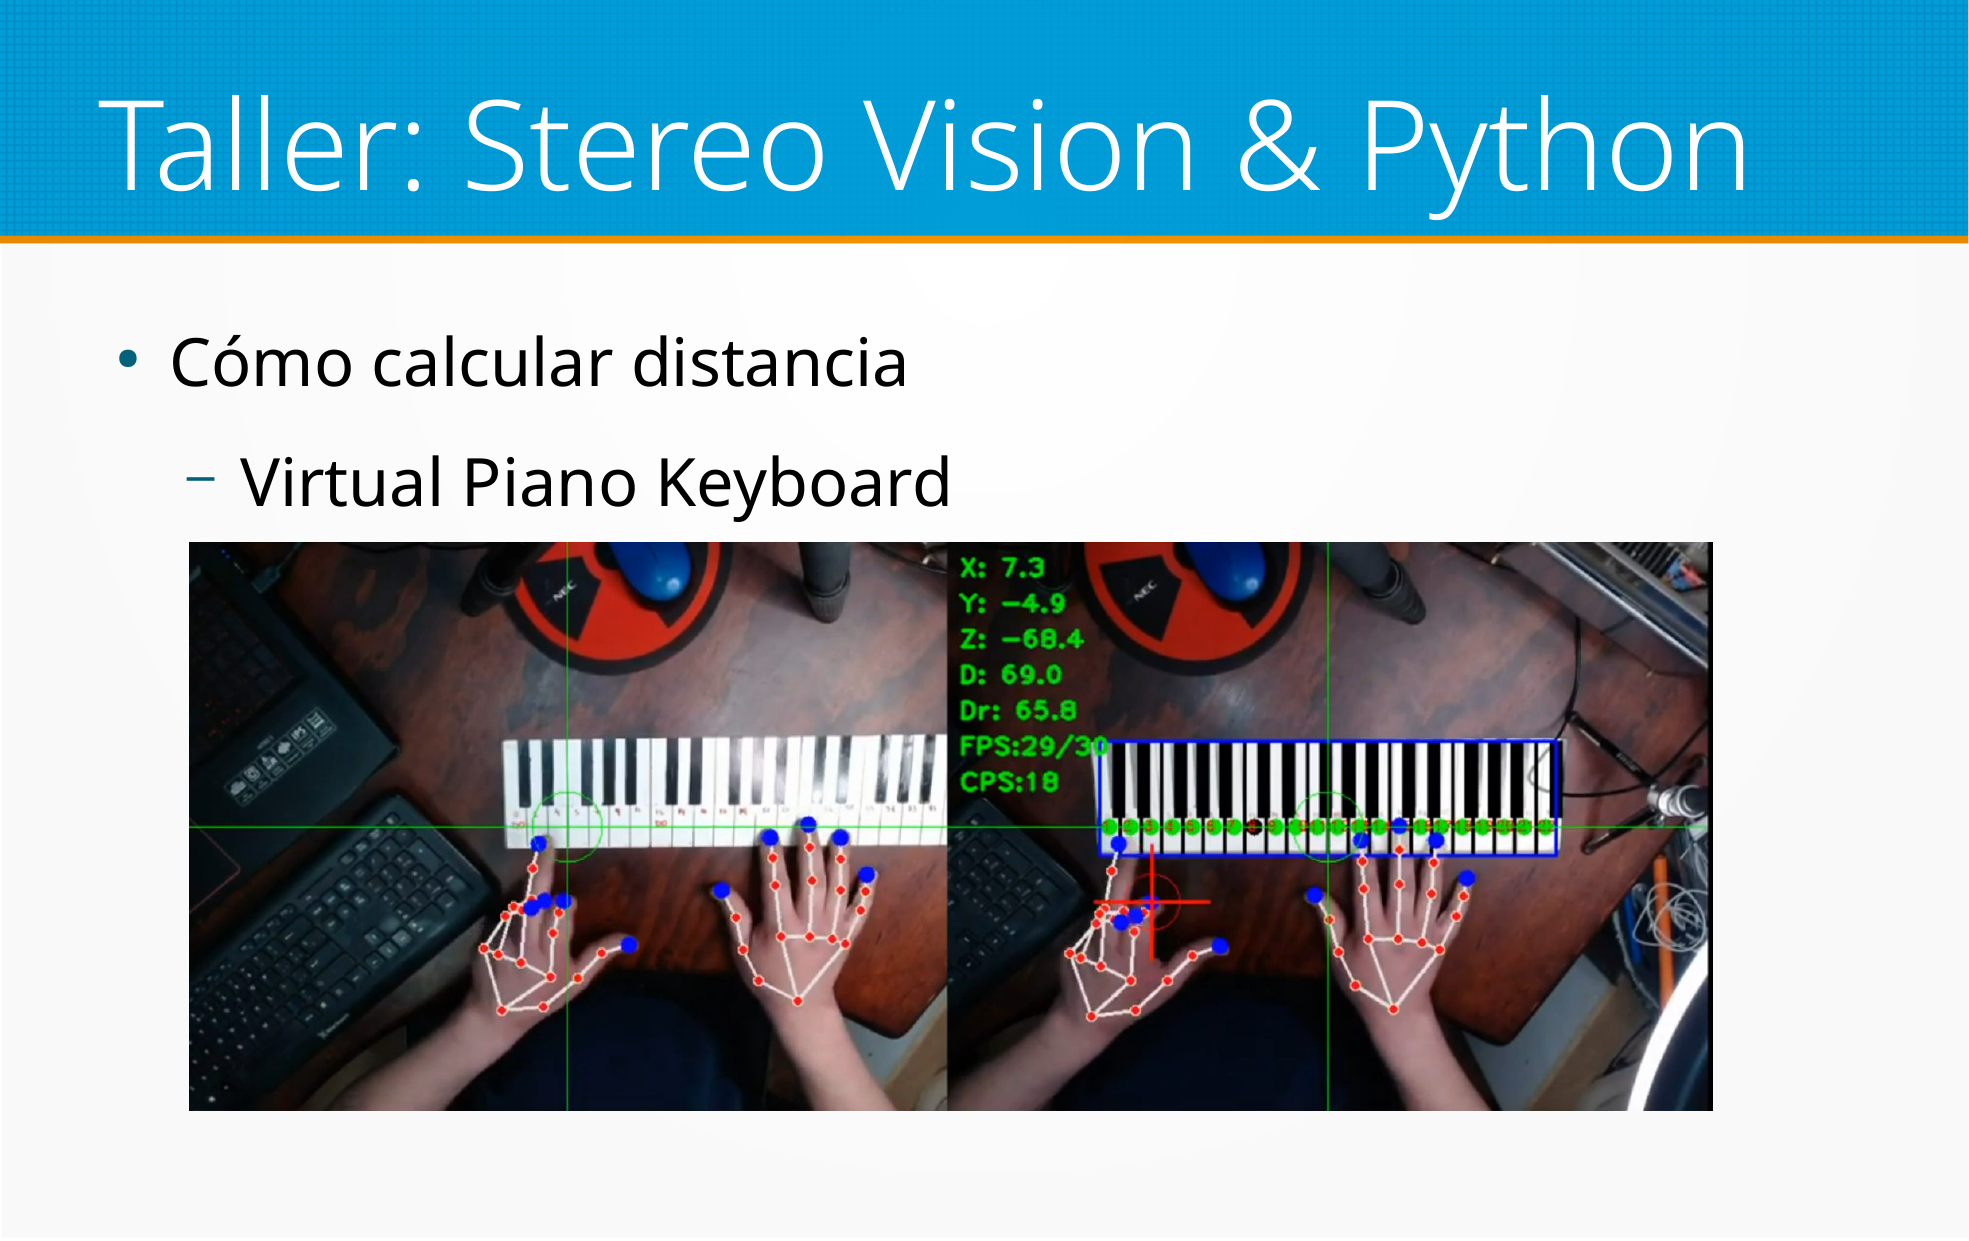

# Taller: Stereo Vision & Python
Cómo calcular distancia
Virtual Piano Keyboard